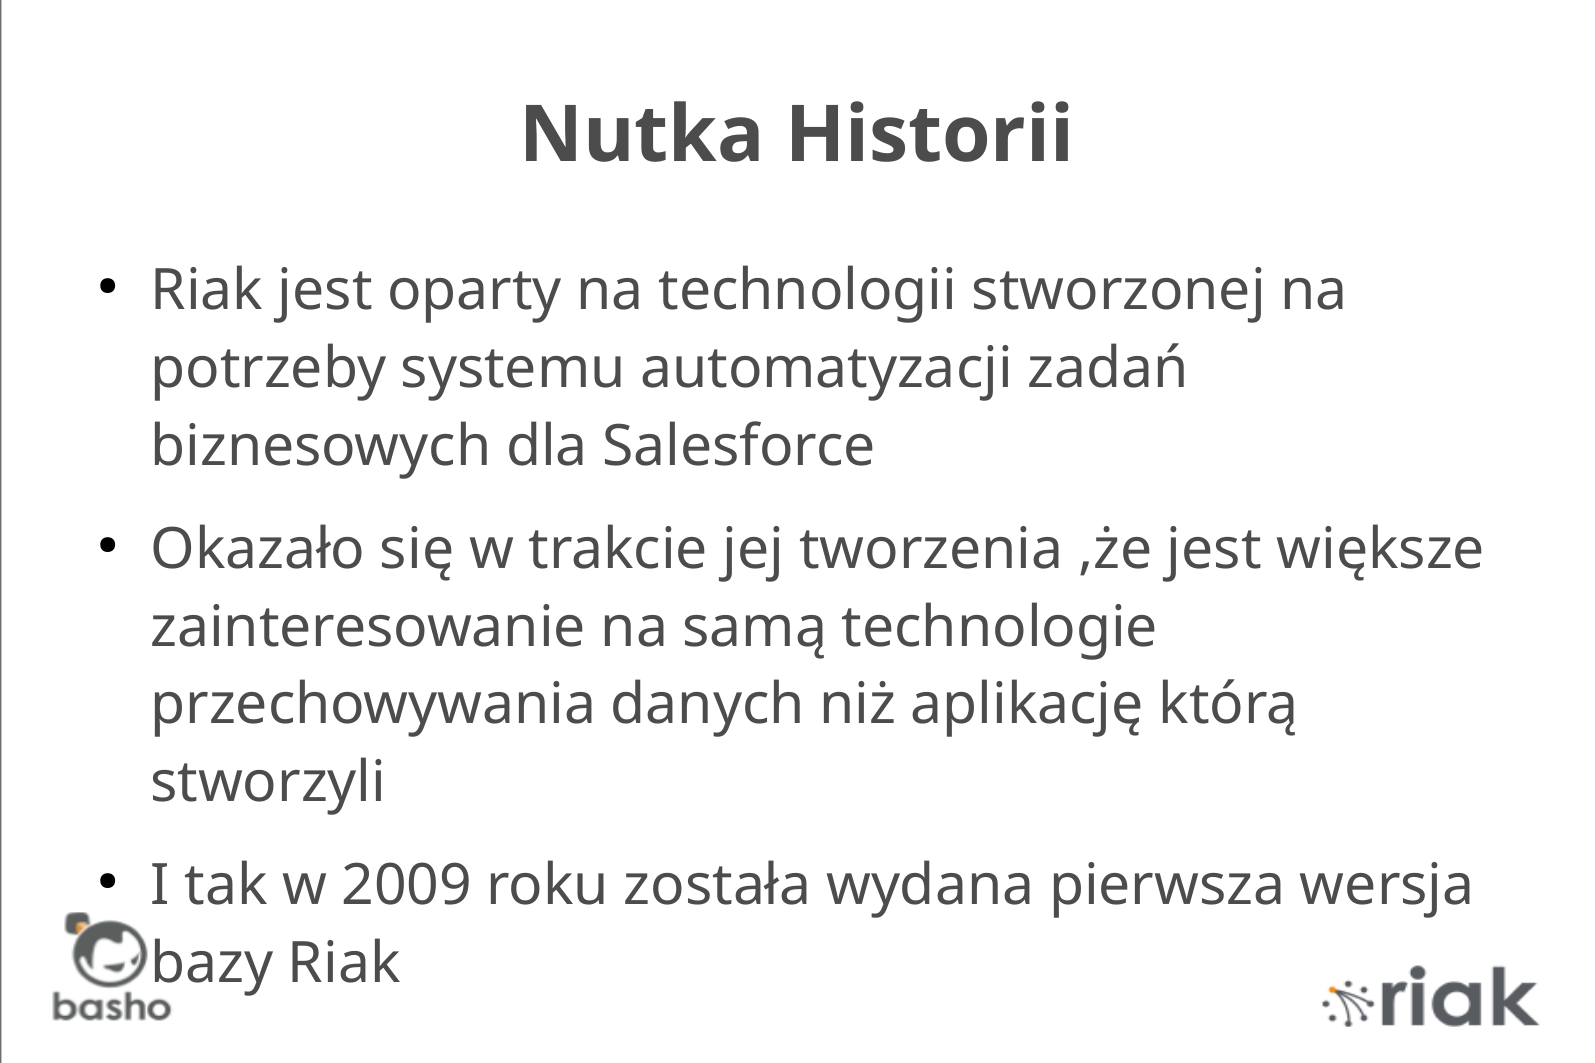

# Nutka Historii
Riak jest oparty na technologii stworzonej na potrzeby systemu automatyzacji zadań biznesowych dla Salesforce
Okazało się w trakcie jej tworzenia ,że jest większe zainteresowanie na samą technologie przechowywania danych niż aplikację którą stworzyli
I tak w 2009 roku została wydana pierwsza wersja bazy Riak
3